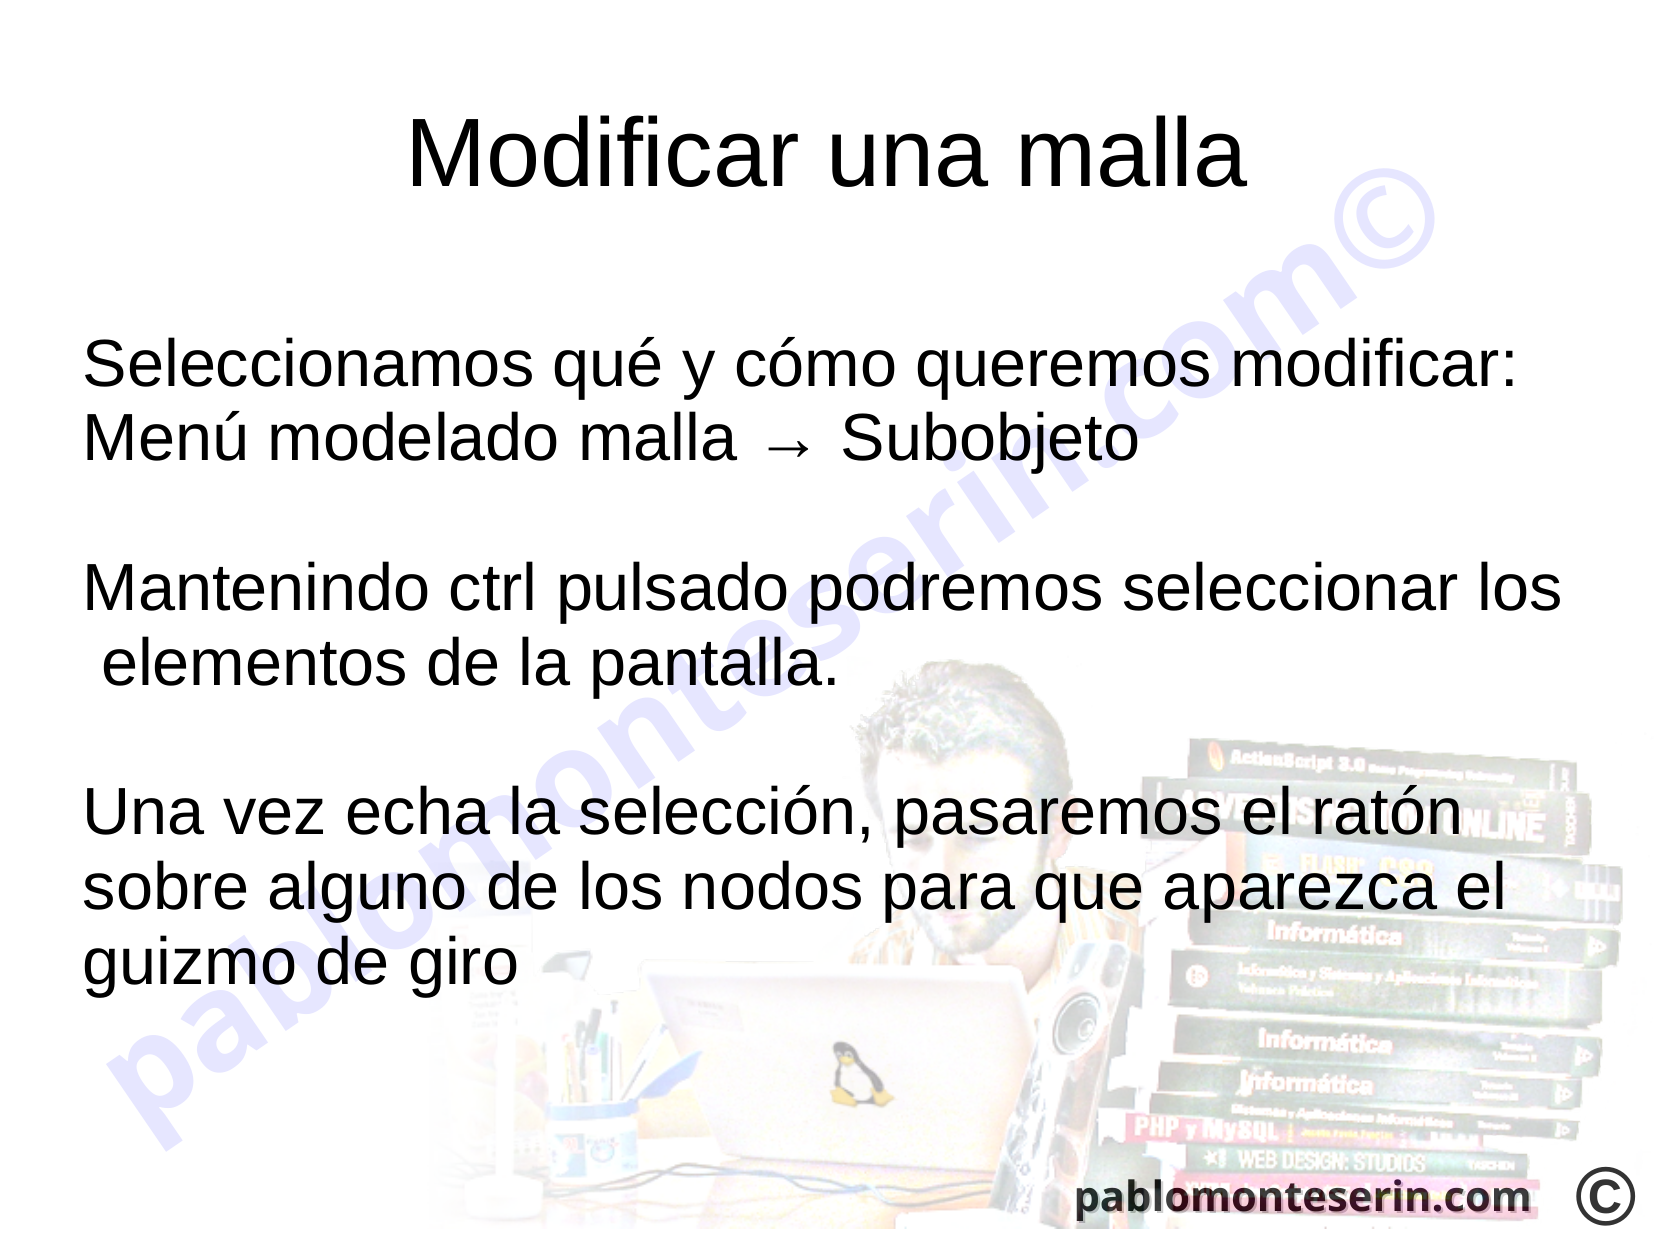

# Modificar una malla
Seleccionamos qué y cómo queremos modificar:
Menú modelado malla → Subobjeto
Mantenindo ctrl pulsado podremos seleccionar los elementos de la pantalla.
Una vez echa la selección, pasaremos el ratón sobre alguno de los nodos para que aparezca el guizmo de giro